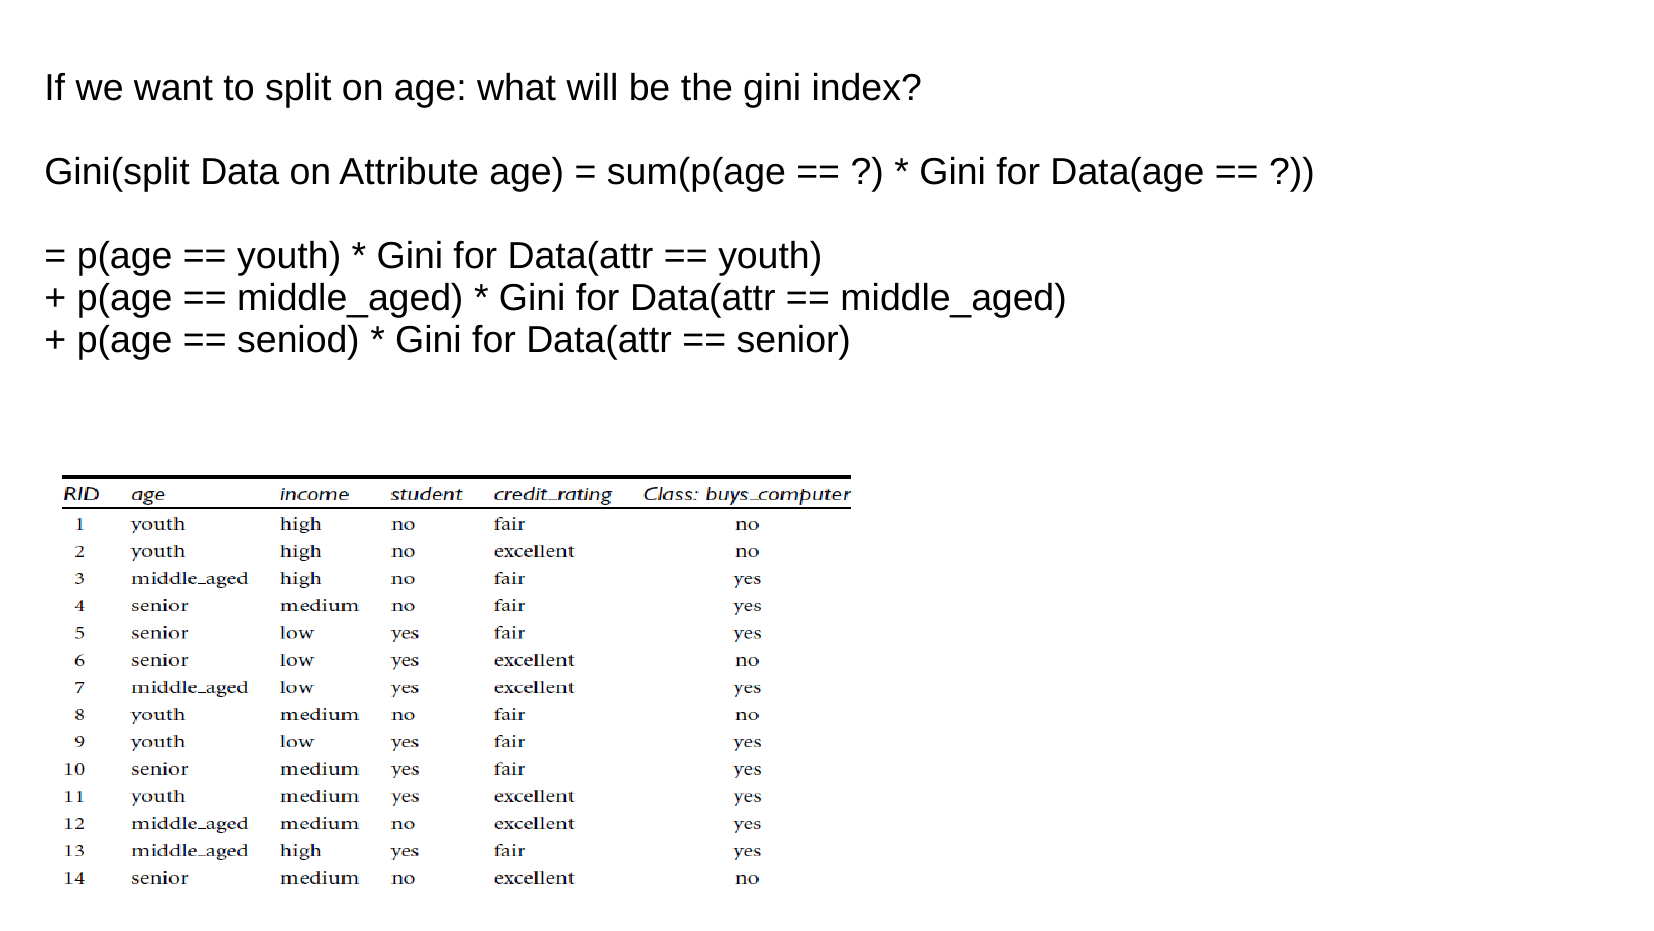

If we want to split on age: what will be the gini index?
Gini(split Data on Attribute age) = sum(p(age == ?) * Gini for Data(age == ?))
= p(age == youth) * Gini for Data(attr == youth)
+ p(age == middle_aged) * Gini for Data(attr == middle_aged)
+ p(age == seniod) * Gini for Data(attr == senior)